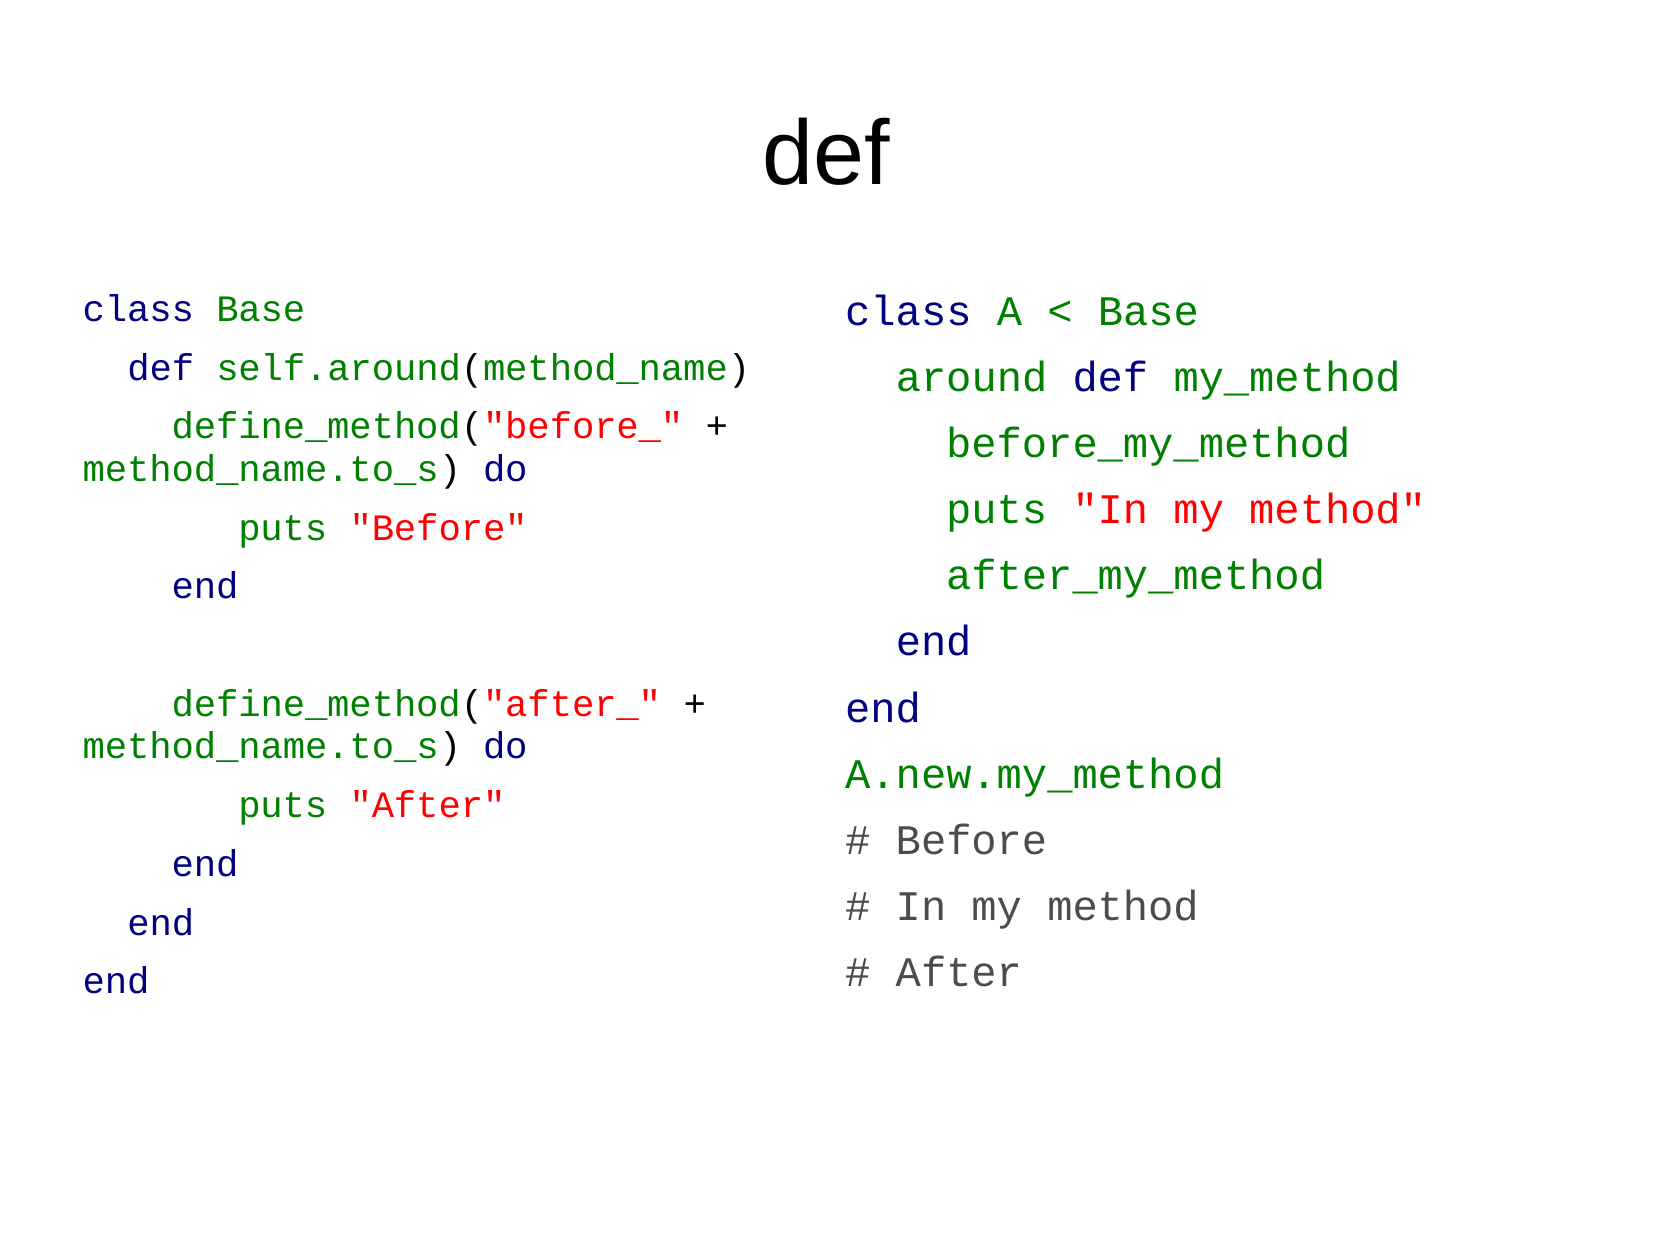

# def
class Base
 def self.around(method_name)
 define_method("before_" + method_name.to_s) do
 puts "Before"
 end
 define_method("after_" + method_name.to_s) do
 puts "After"
 end
 end
end
class A < Base
 around def my_method
 before_my_method
 puts "In my method"
 after_my_method
 end
end
A.new.my_method
# Before
# In my method
# After